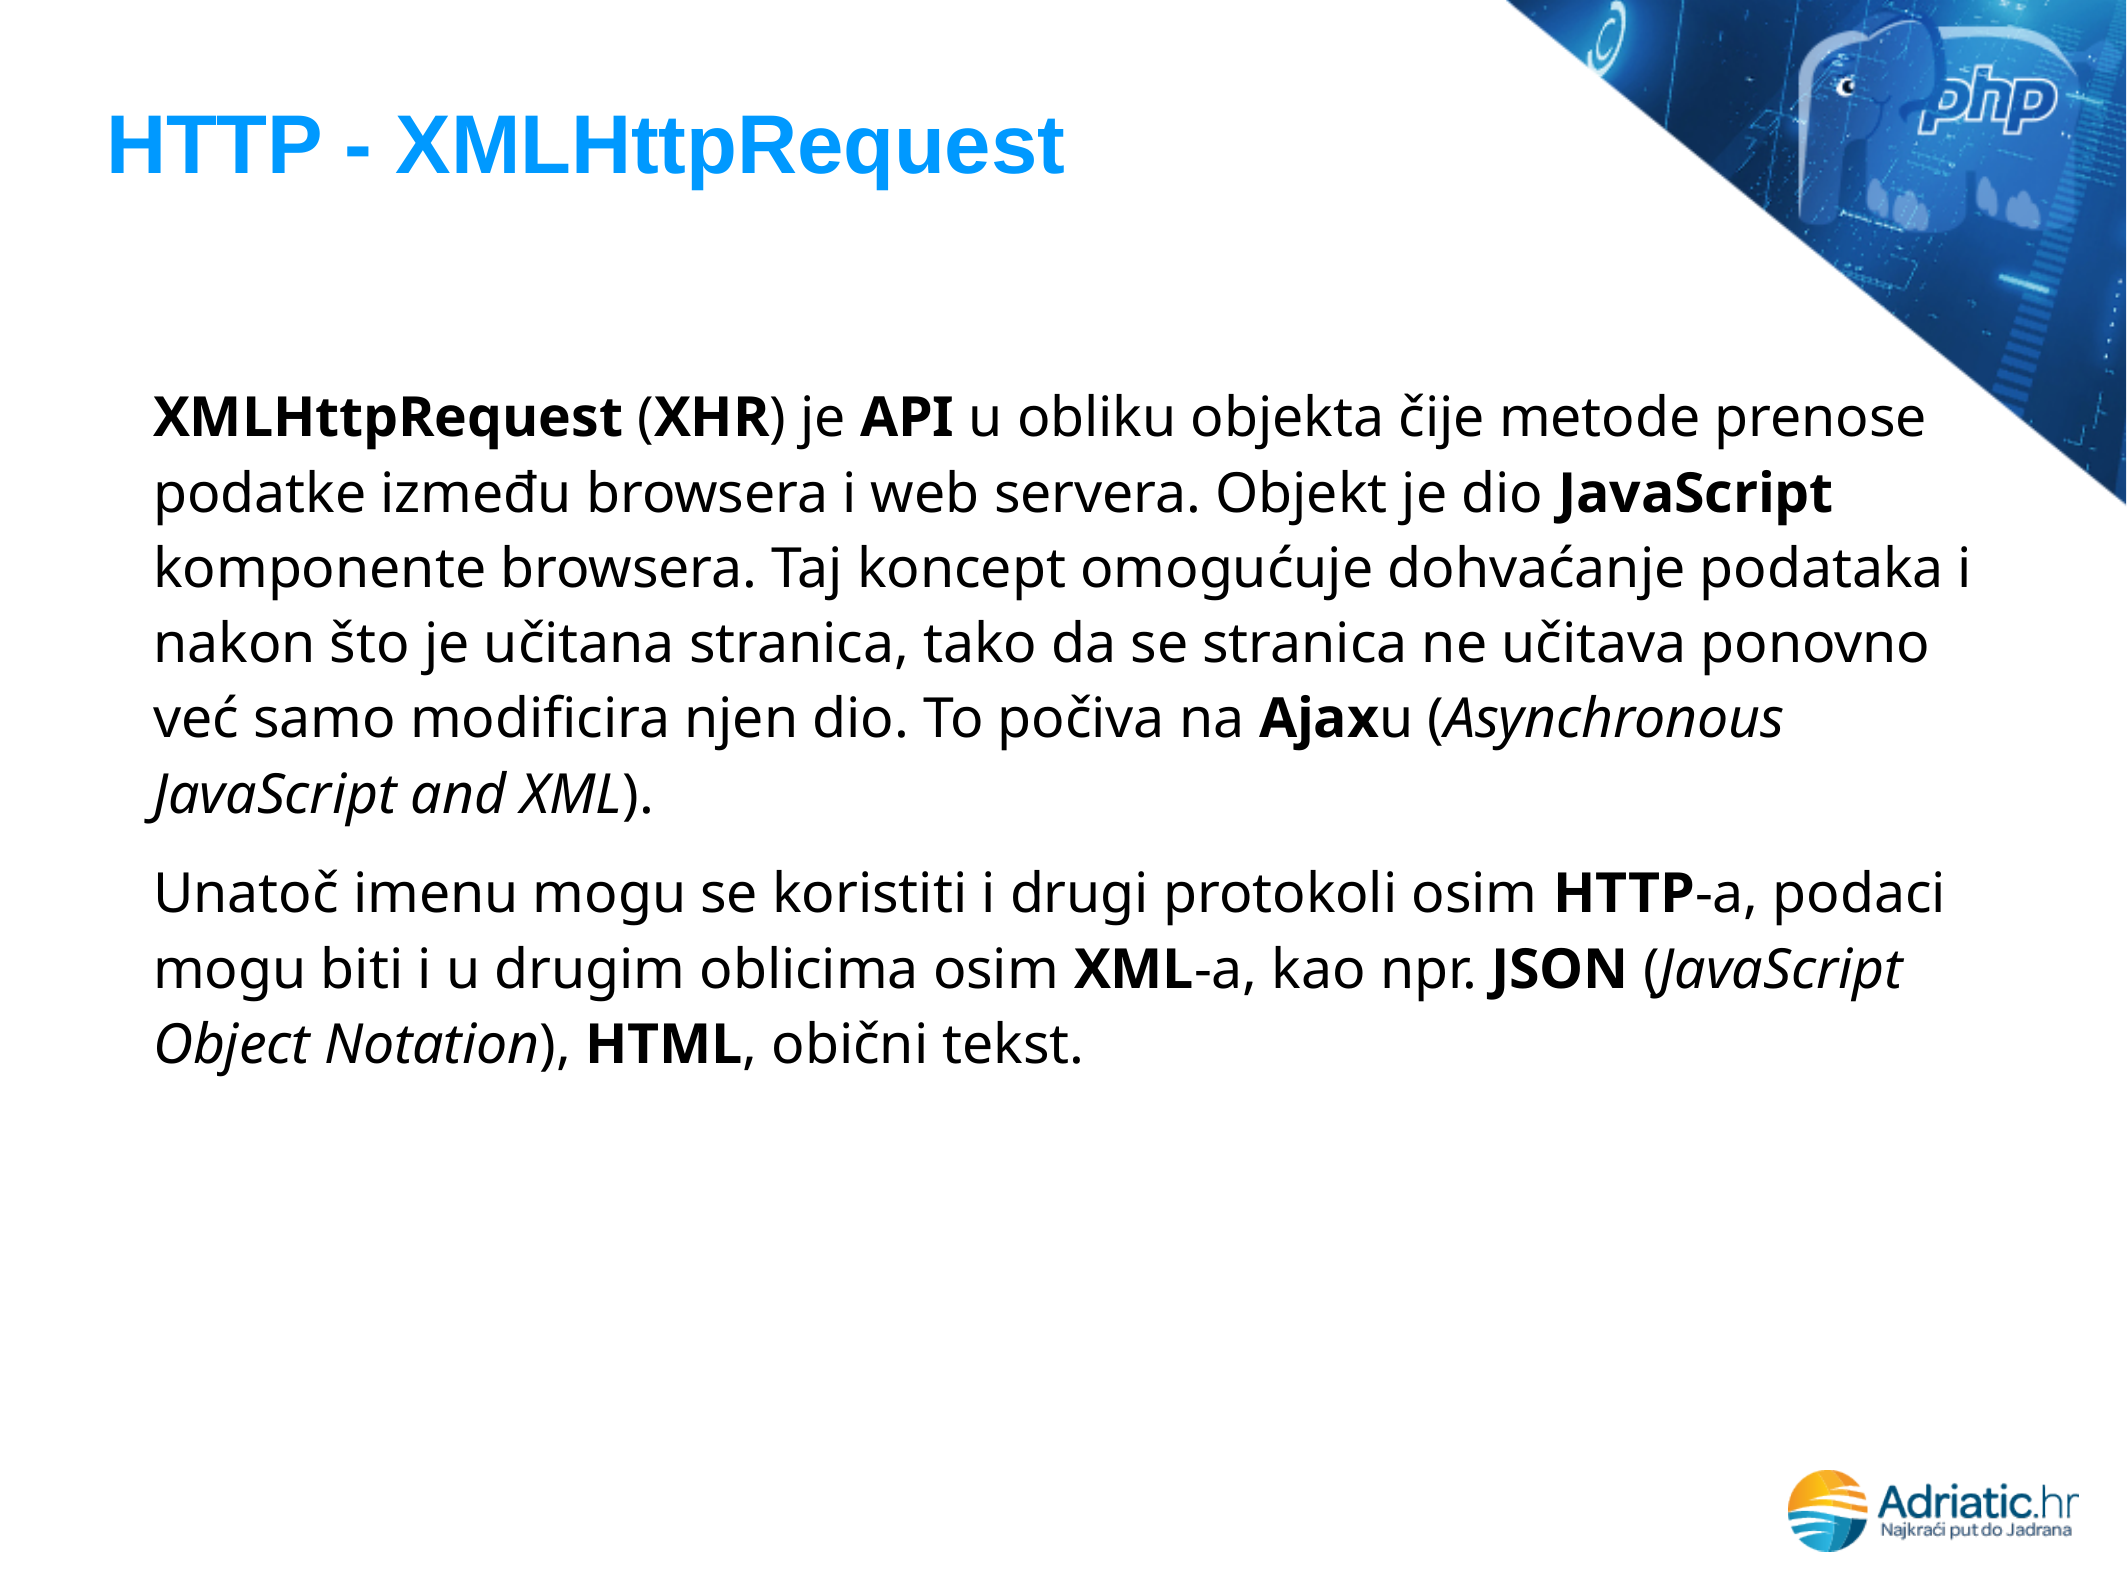

# HTTP - XMLHttpRequest
XMLHttpRequest (XHR) je API u obliku objekta čije metode prenose podatke između browsera i web servera. Objekt je dio JavaScript komponente browsera. Taj koncept omogućuje dohvaćanje podataka i nakon što je učitana stranica, tako da se stranica ne učitava ponovno već samo modificira njen dio. To počiva na Ajaxu (Asynchronous JavaScript and XML).
Unatoč imenu mogu se koristiti i drugi protokoli osim HTTP-a, podaci mogu biti i u drugim oblicima osim XML-a, kao npr. JSON (JavaScript Object Notation), HTML, obični tekst.